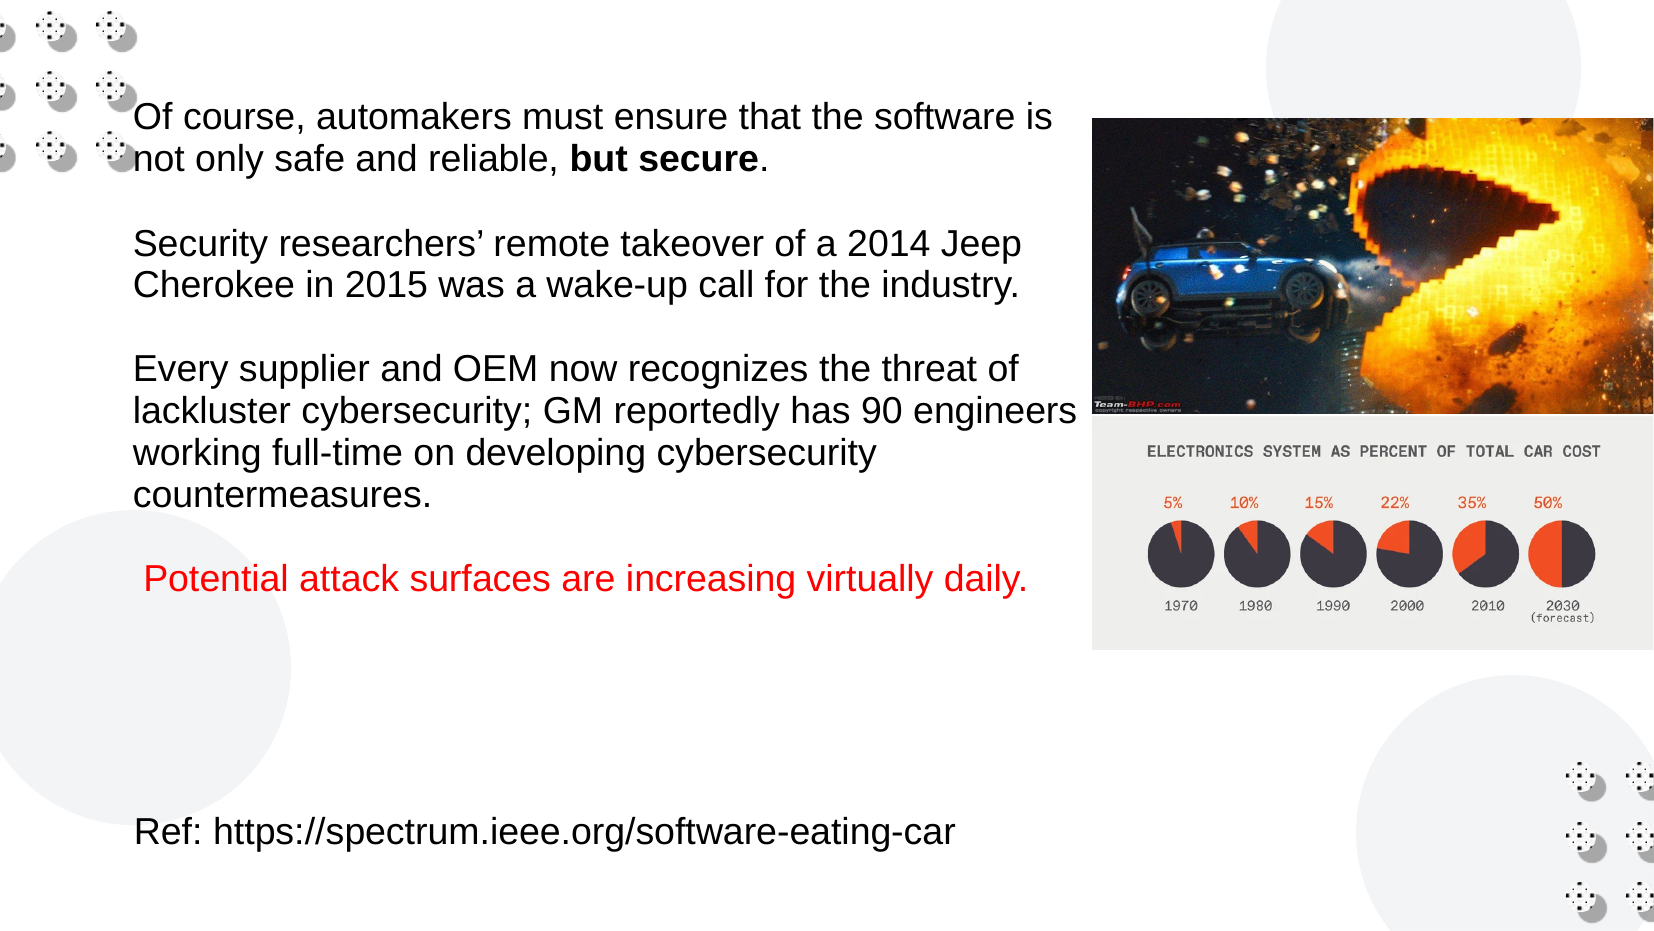

Of course, automakers must ensure that the software is not only safe and reliable, but secure.
Security researchers’ remote takeover of a 2014 Jeep Cherokee in 2015 was a wake-up call for the industry.
Every supplier and OEM now recognizes the threat of lackluster cybersecurity; GM reportedly has 90 engineers working full-time on developing cybersecurity countermeasures.
 Potential attack surfaces are increasing virtually daily.
Ref: https://spectrum.ieee.org/software-eating-car